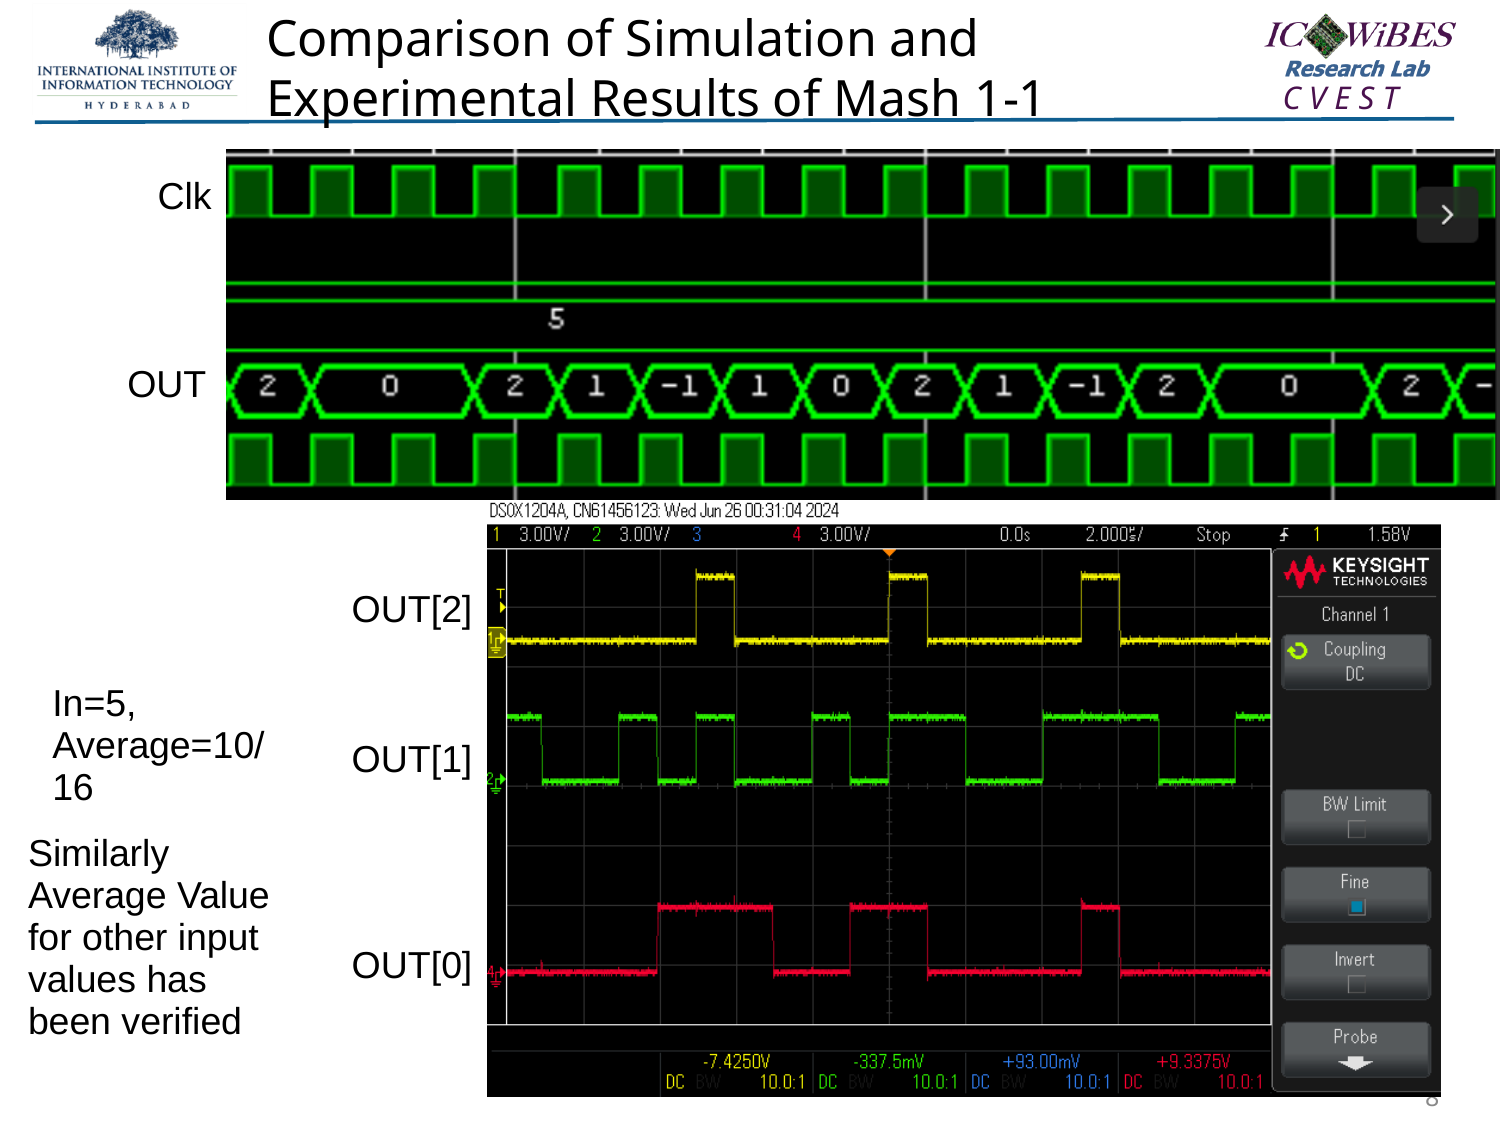

# Comparison of Simulation and Experimental Results of Mash 1-1
Clk
OUT
OUT[2]
In=5,
Average=10/16
OUT[1]
Similarly Average Value for other input values has been verified
OUT[0]